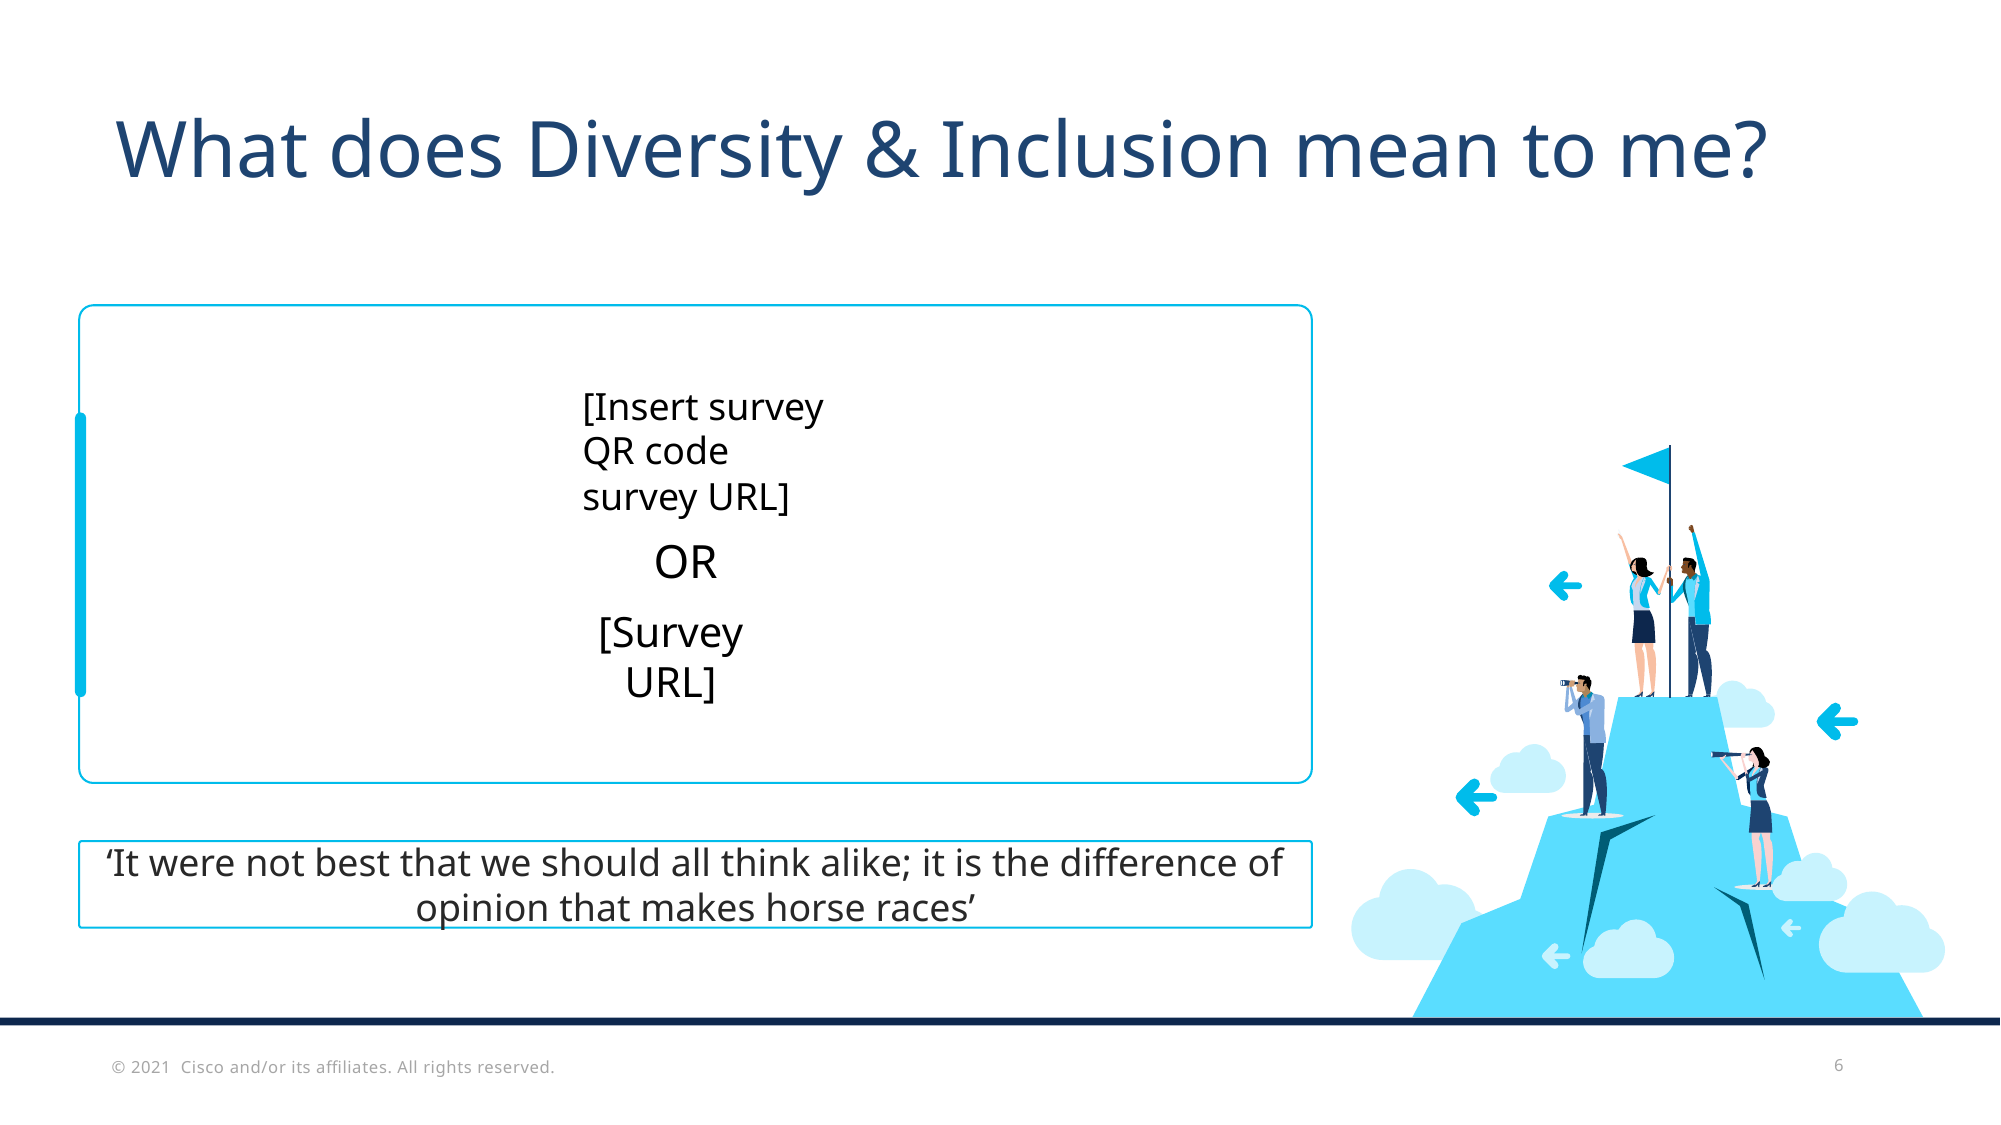

# What does Diversity & Inclusion mean to me?
[Insert survey QR code survey URL]
OR
[Survey URL]
‘It were not best that we should all think alike; it is the difference of opinion that makes horse races’